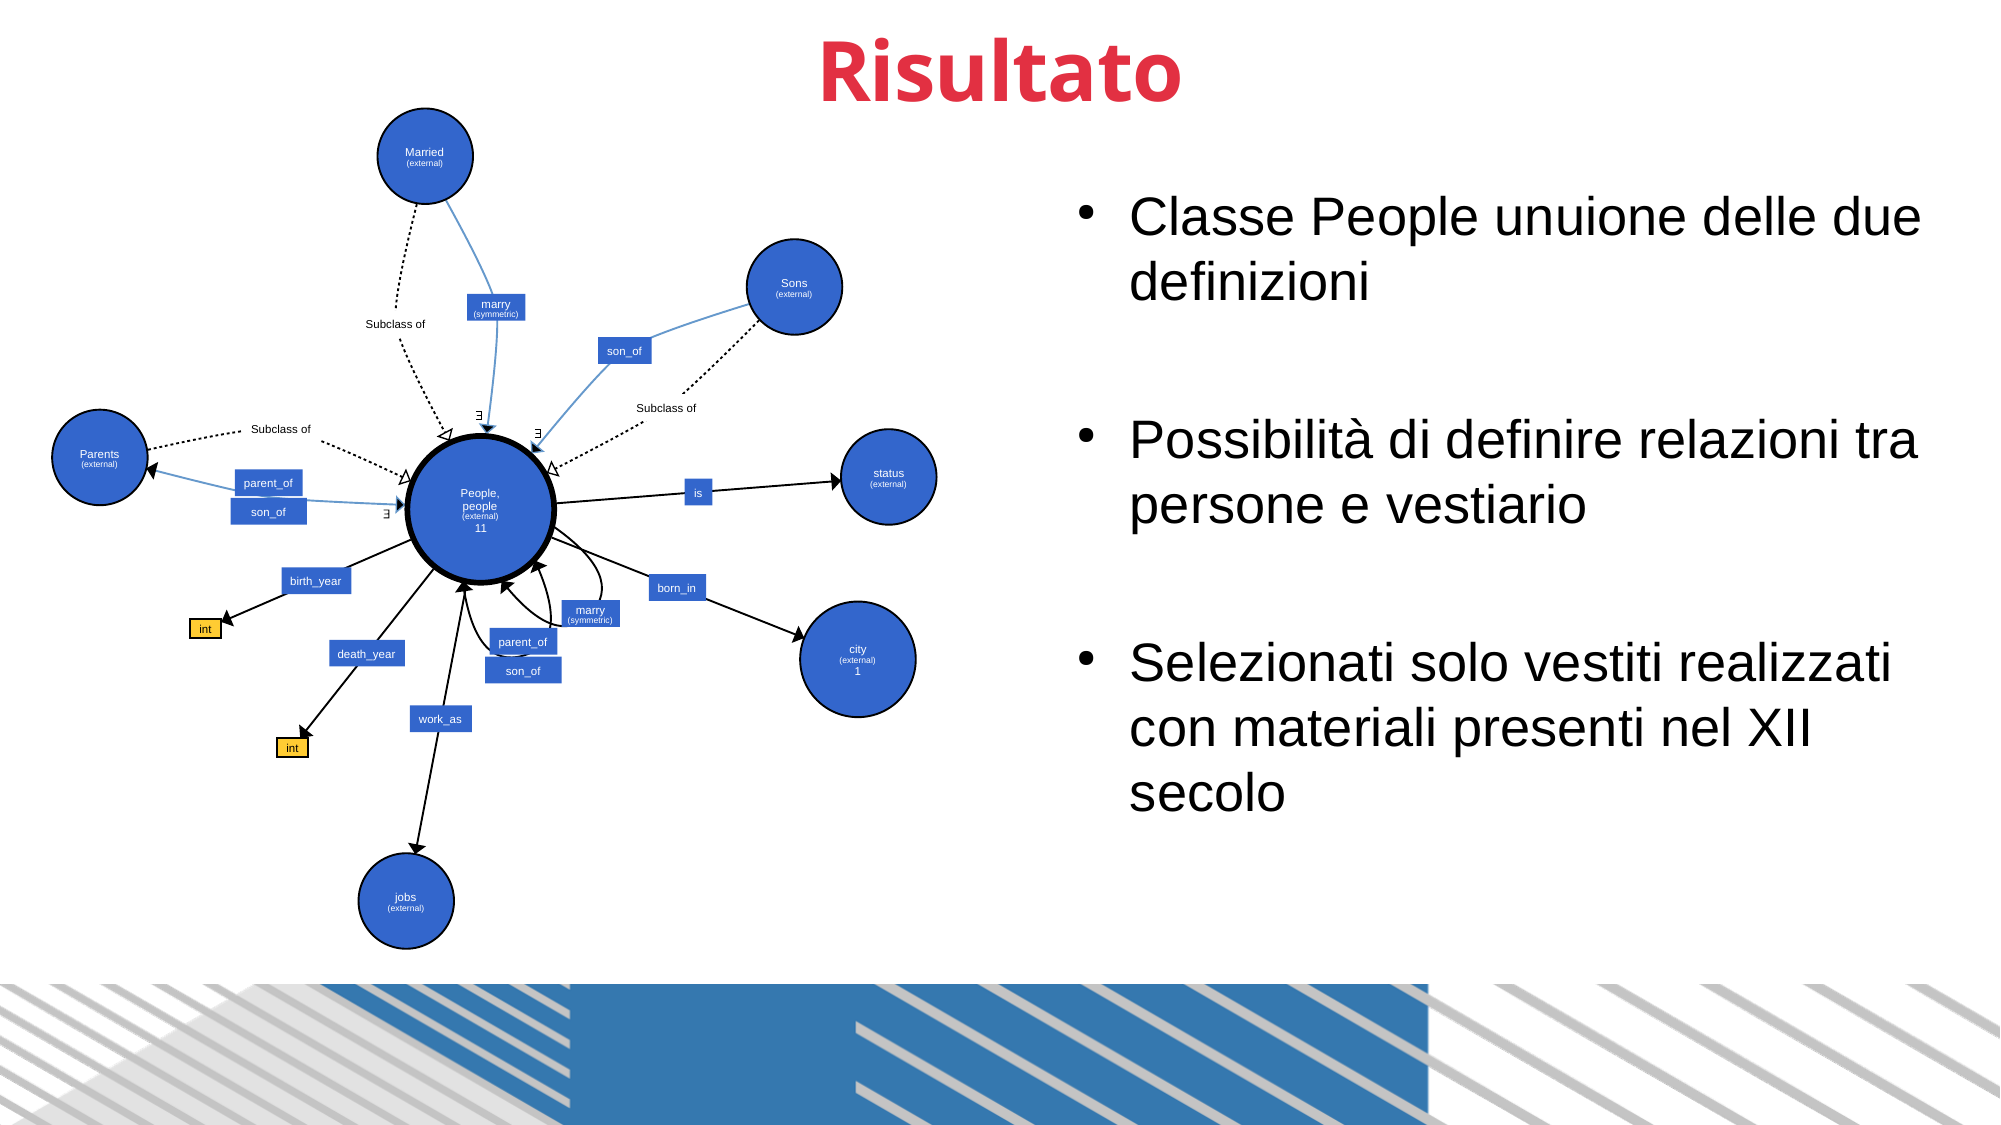

# Risultato
Classe People unuione delle due definizioni
Possibilità di definire relazioni tra persone e vestiario
Selezionati solo vestiti realizzati con materiali presenti nel XII secolo